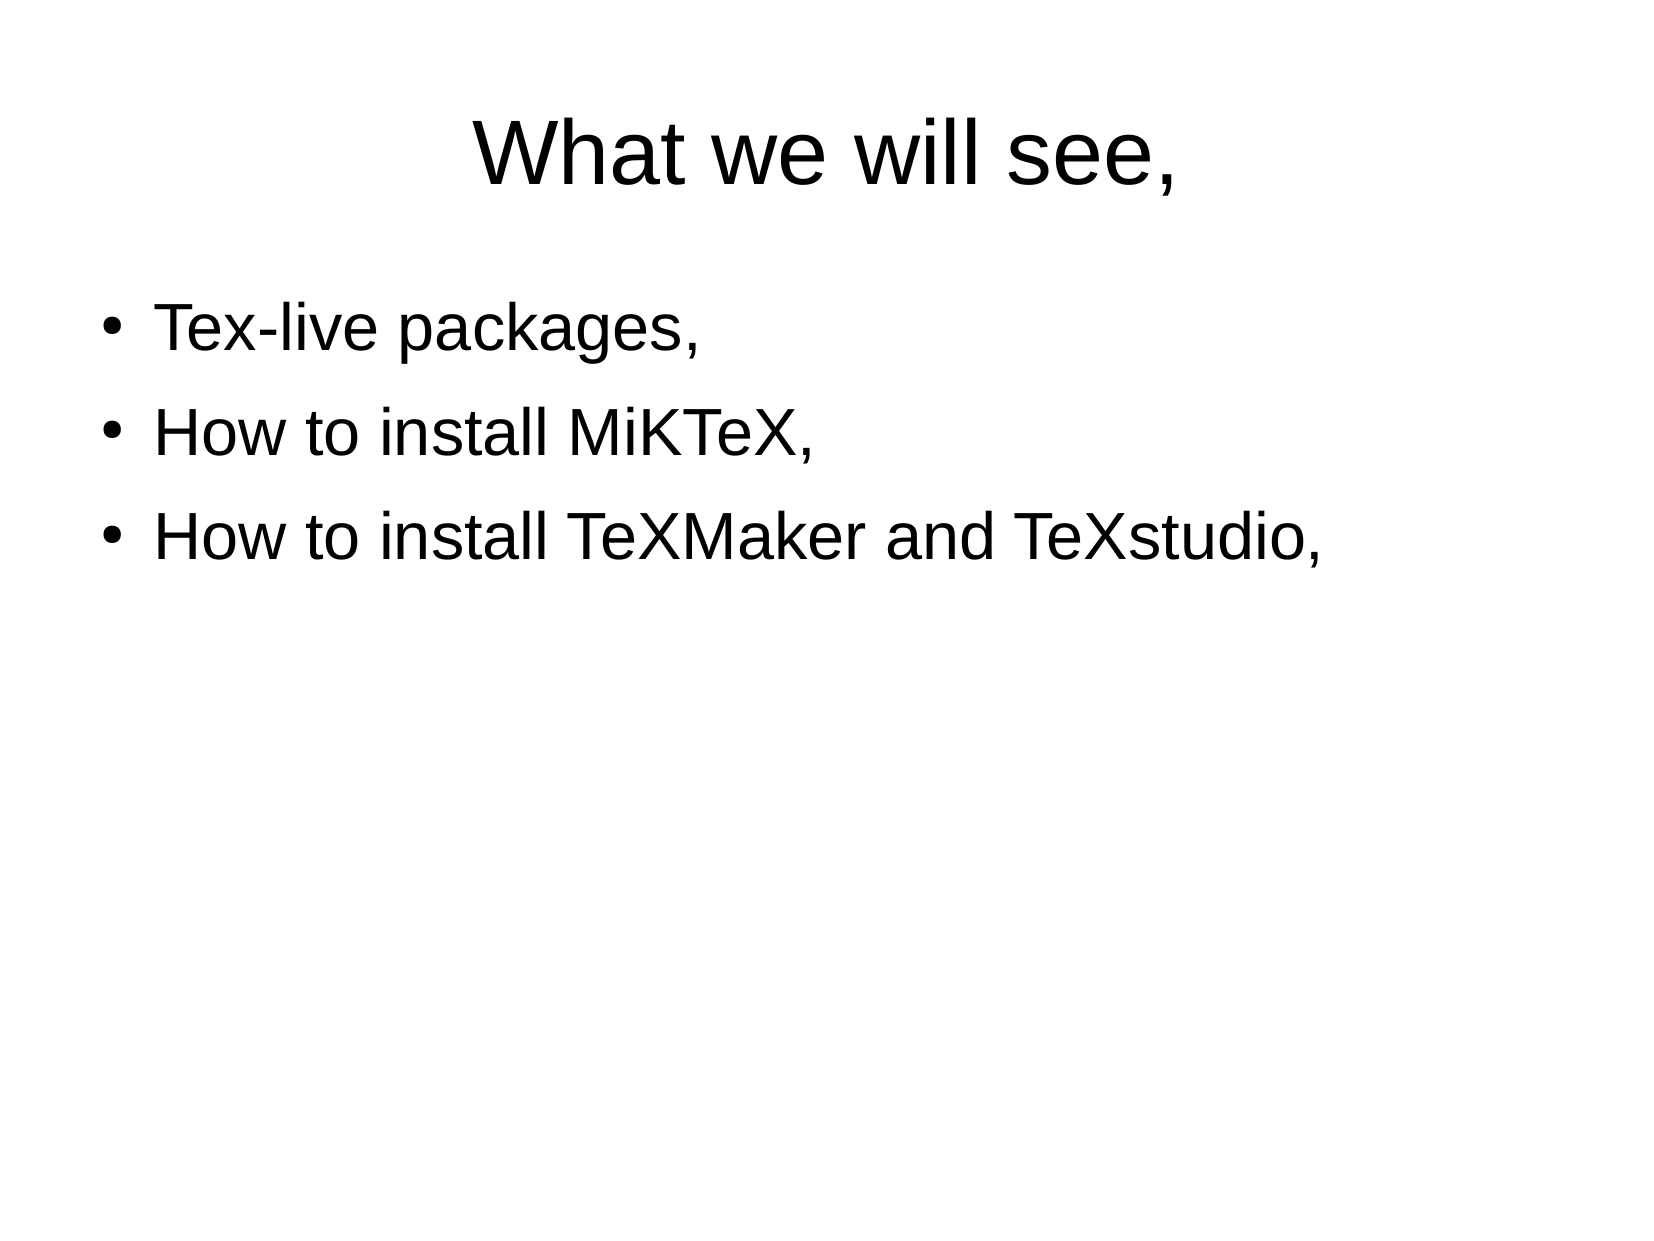

# What we will see,
Tex-live packages,
How to install MiKTeX,
How to install TeXMaker and TeXstudio,